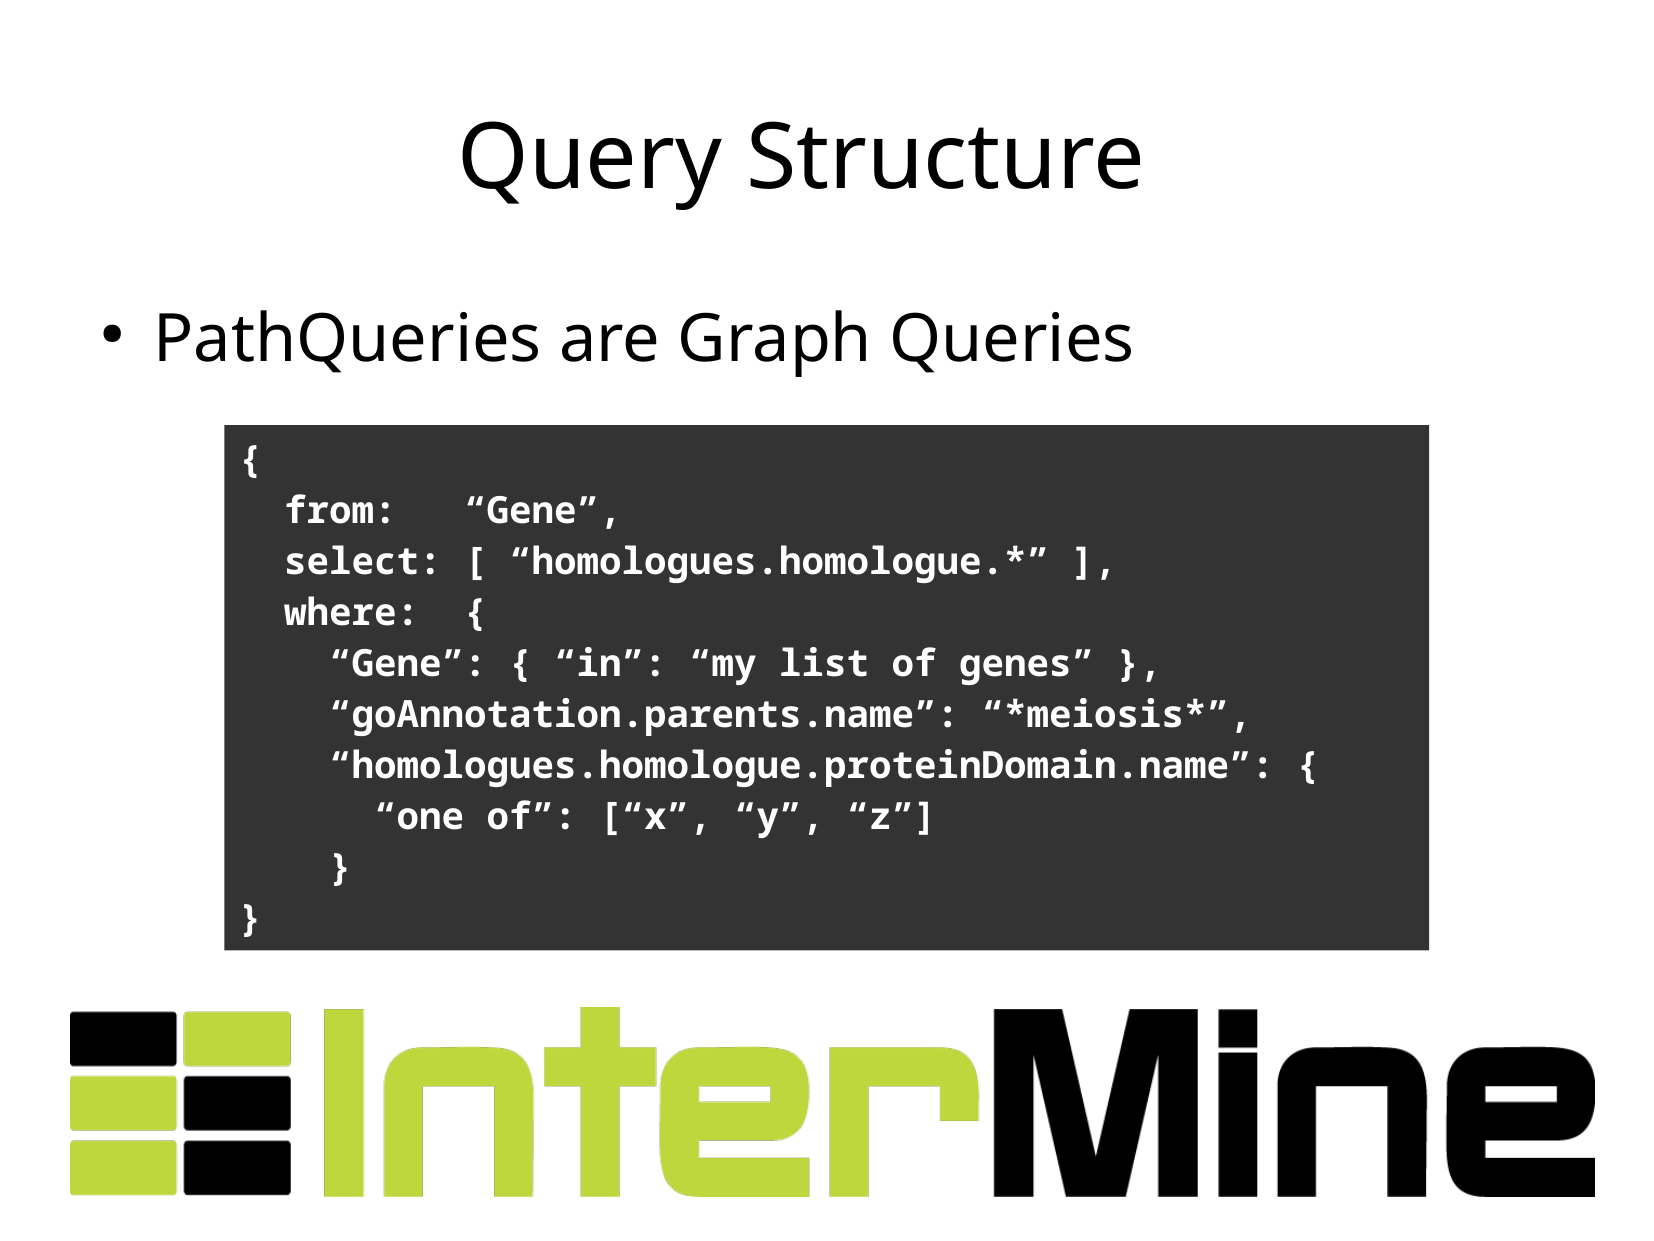

# Query Structure
PathQueries are Graph Queries
{
 from: “Gene”,
 select: [ “homologues.homologue.*” ],
 where: {
 “Gene”: { “in”: “my list of genes” },
 “goAnnotation.parents.name”: “*meiosis*”,
 “homologues.homologue.proteinDomain.name”: {
 “one of”: [“x”, “y”, “z”]
 }
}